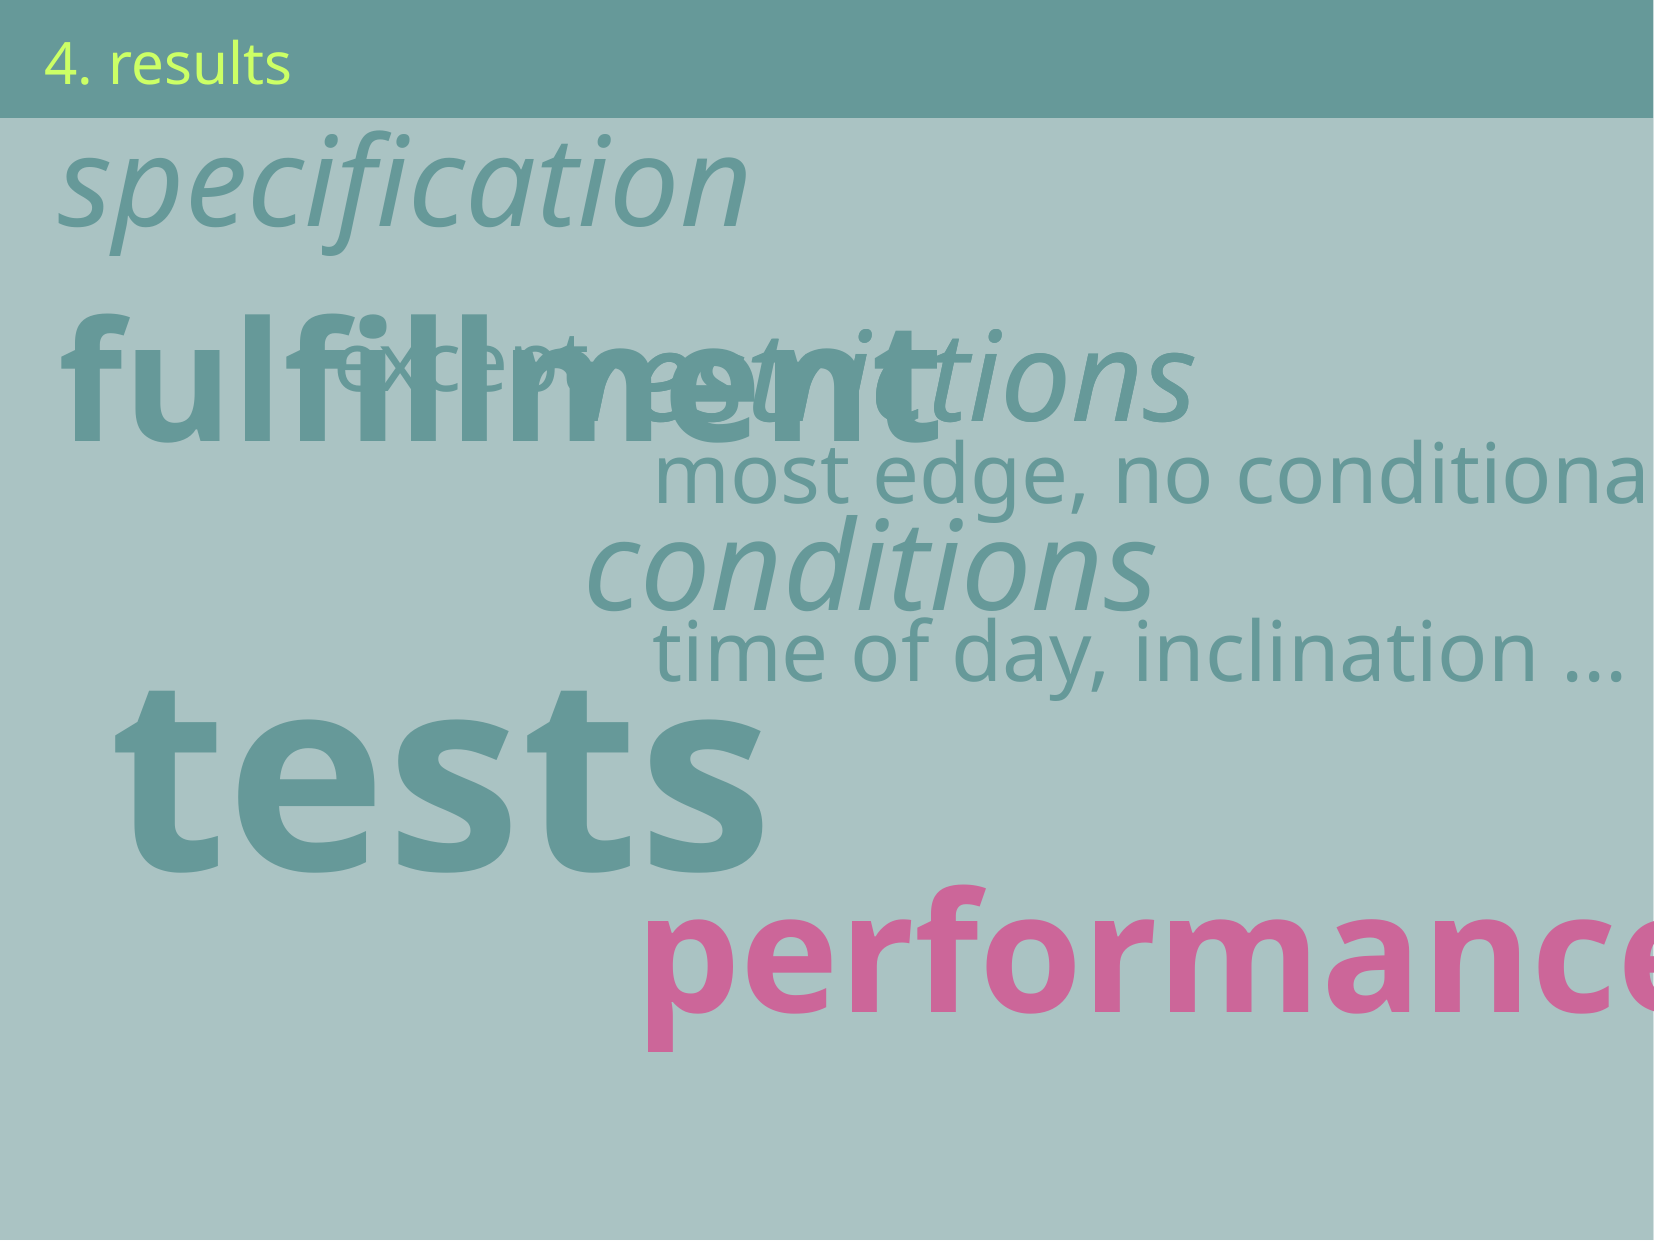

4. results
specification fulfillment
restrictions
restrictions
except
most edge, no conditional ...
conditions
tests
time of day, inclination ...
performance